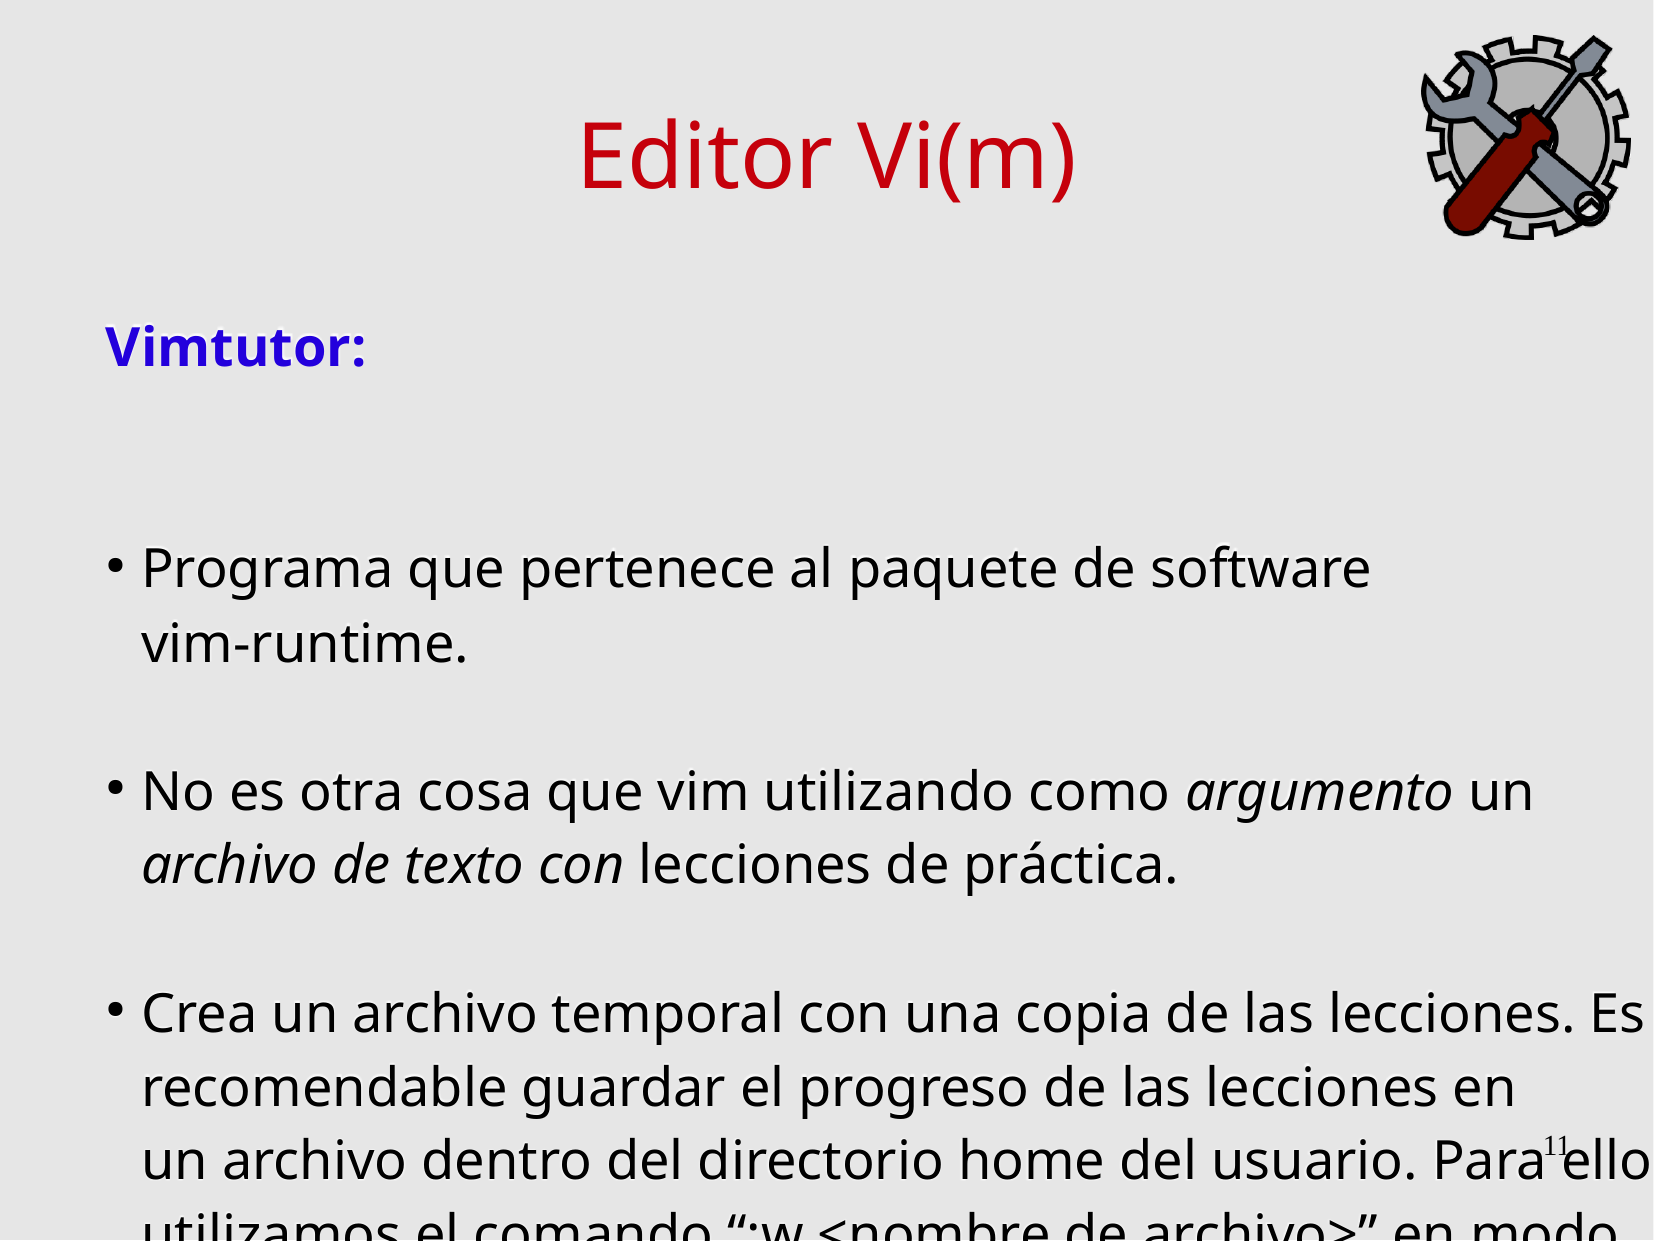

# Editor Vi(m)
Vimtutor:
Programa que pertenece al paquete de software
vim-runtime.
No es otra cosa que vim utilizando como argumento un
archivo de texto con lecciones de práctica.
Crea un archivo temporal con una copia de las lecciones. Es
recomendable guardar el progreso de las lecciones en
un archivo dentro del directorio home del usuario. Para ello
utilizamos el comando “:w <nombre de archivo>” en modo
normal.
11